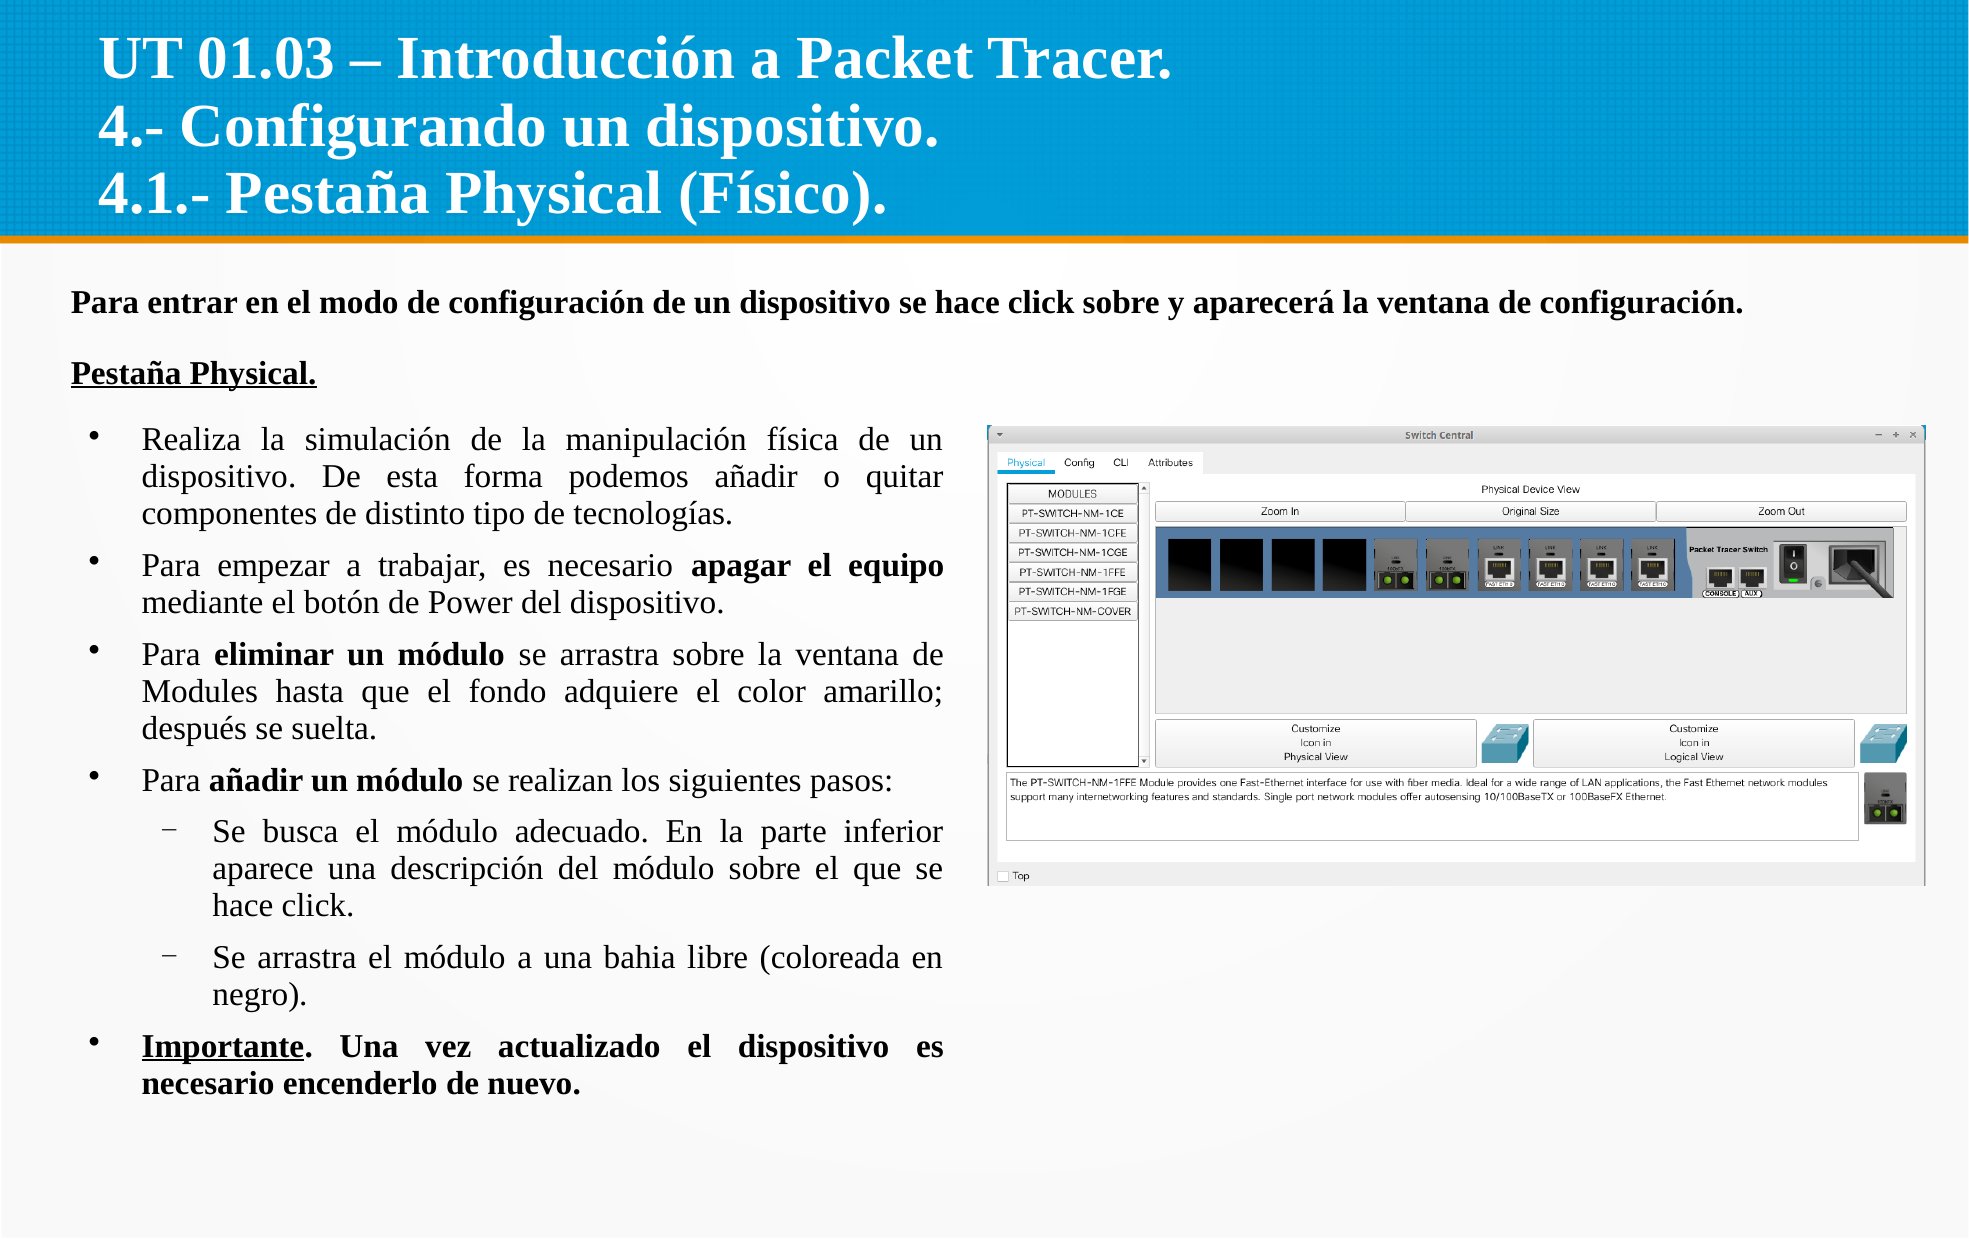

# UT 01.03 – Introducción a Packet Tracer. 4.- Configurando un dispositivo. 4.1.- Pestaña Physical (Físico).
Para entrar en el modo de configuración de un dispositivo se hace click sobre y aparecerá la ventana de configuración.
Pestaña Physical.
Realiza la simulación de la manipulación física de un dispositivo. De esta forma podemos añadir o quitar componentes de distinto tipo de tecnologías.
Para empezar a trabajar, es necesario apagar el equipo mediante el botón de Power del dispositivo.
Para eliminar un módulo se arrastra sobre la ventana de Modules hasta que el fondo adquiere el color amarillo; después se suelta.
Para añadir un módulo se realizan los siguientes pasos:
Se busca el módulo adecuado. En la parte inferior aparece una descripción del módulo sobre el que se hace click.
Se arrastra el módulo a una bahia libre (coloreada en negro).
Importante. Una vez actualizado el dispositivo es necesario encenderlo de nuevo.